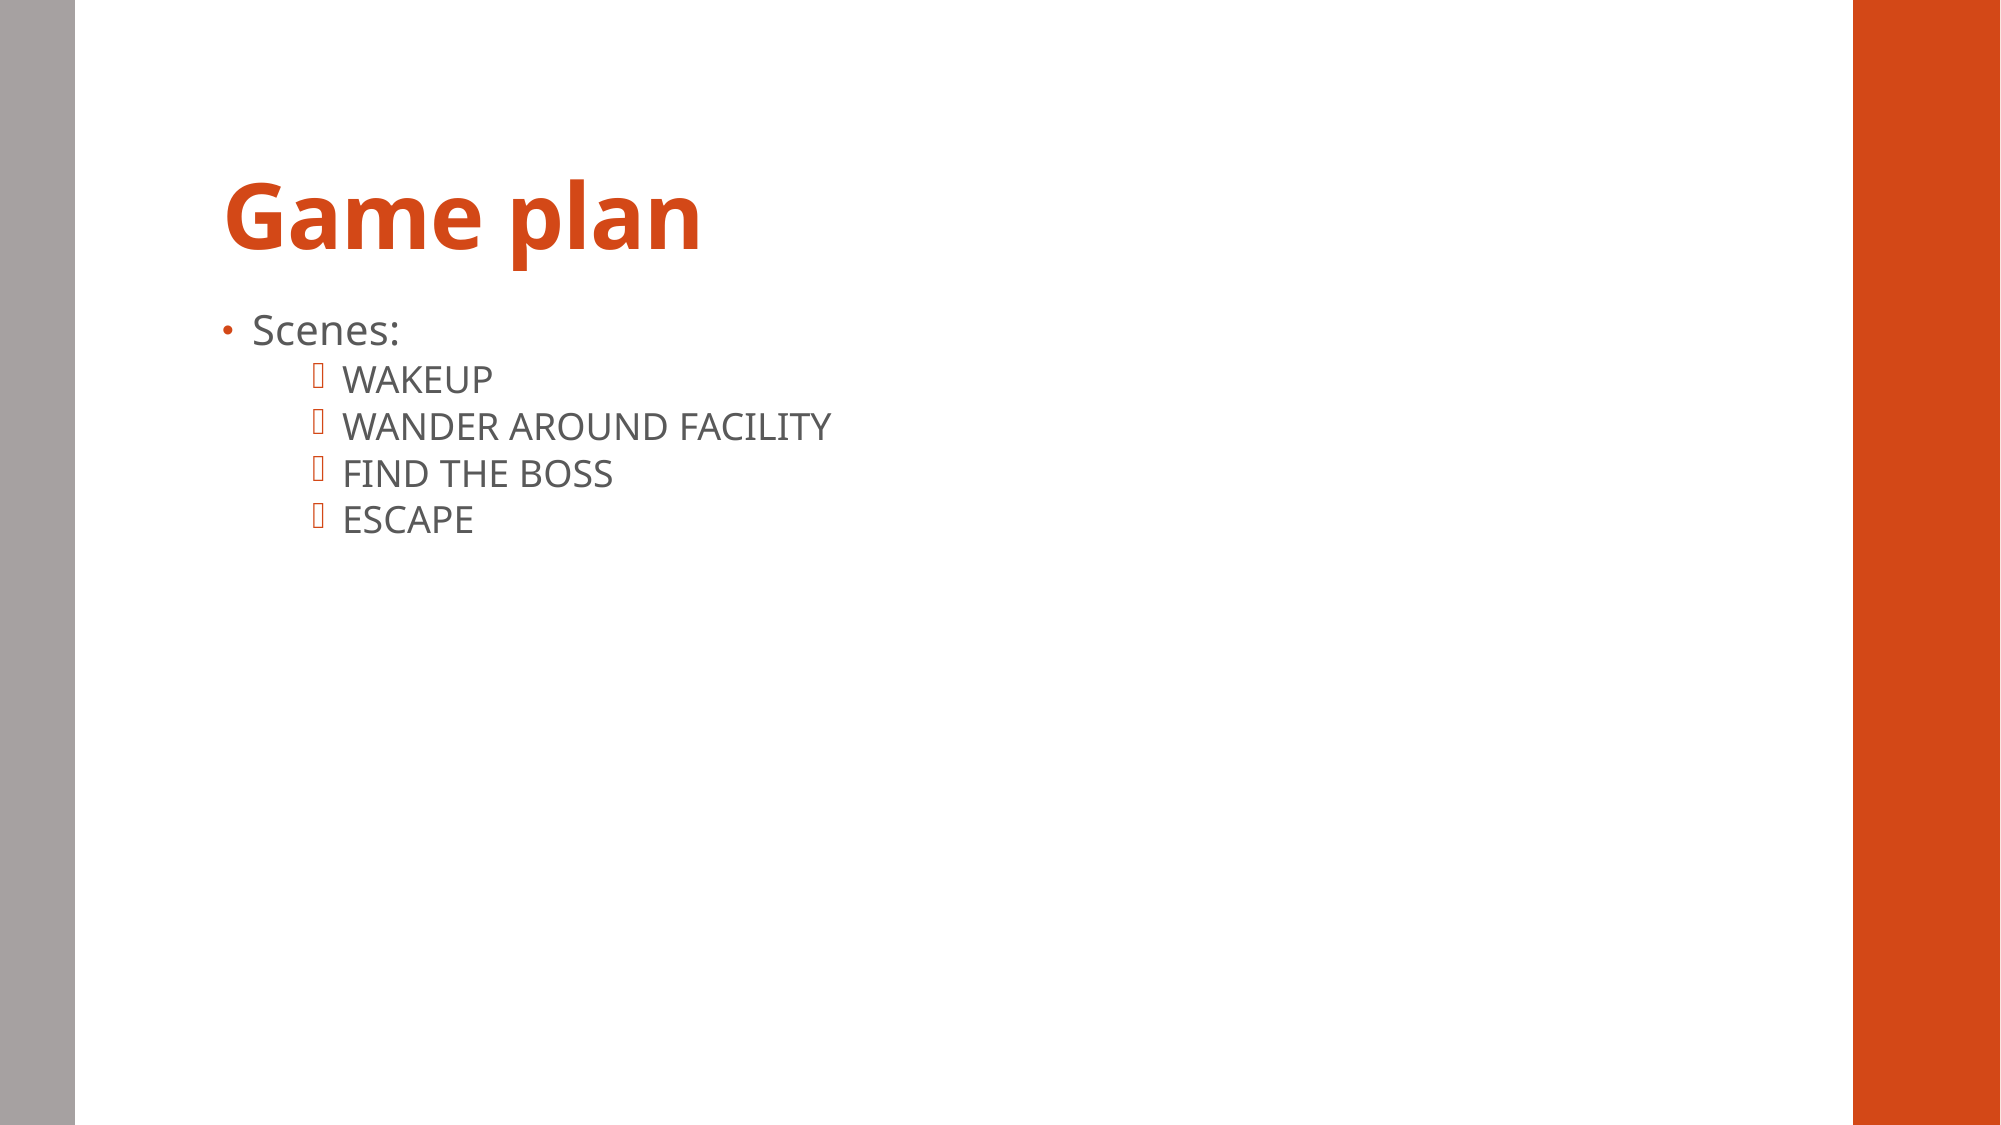

# Game plan
Scenes:
WAKEUP
WANDER AROUND FACILITY
FIND THE BOSS
ESCAPE